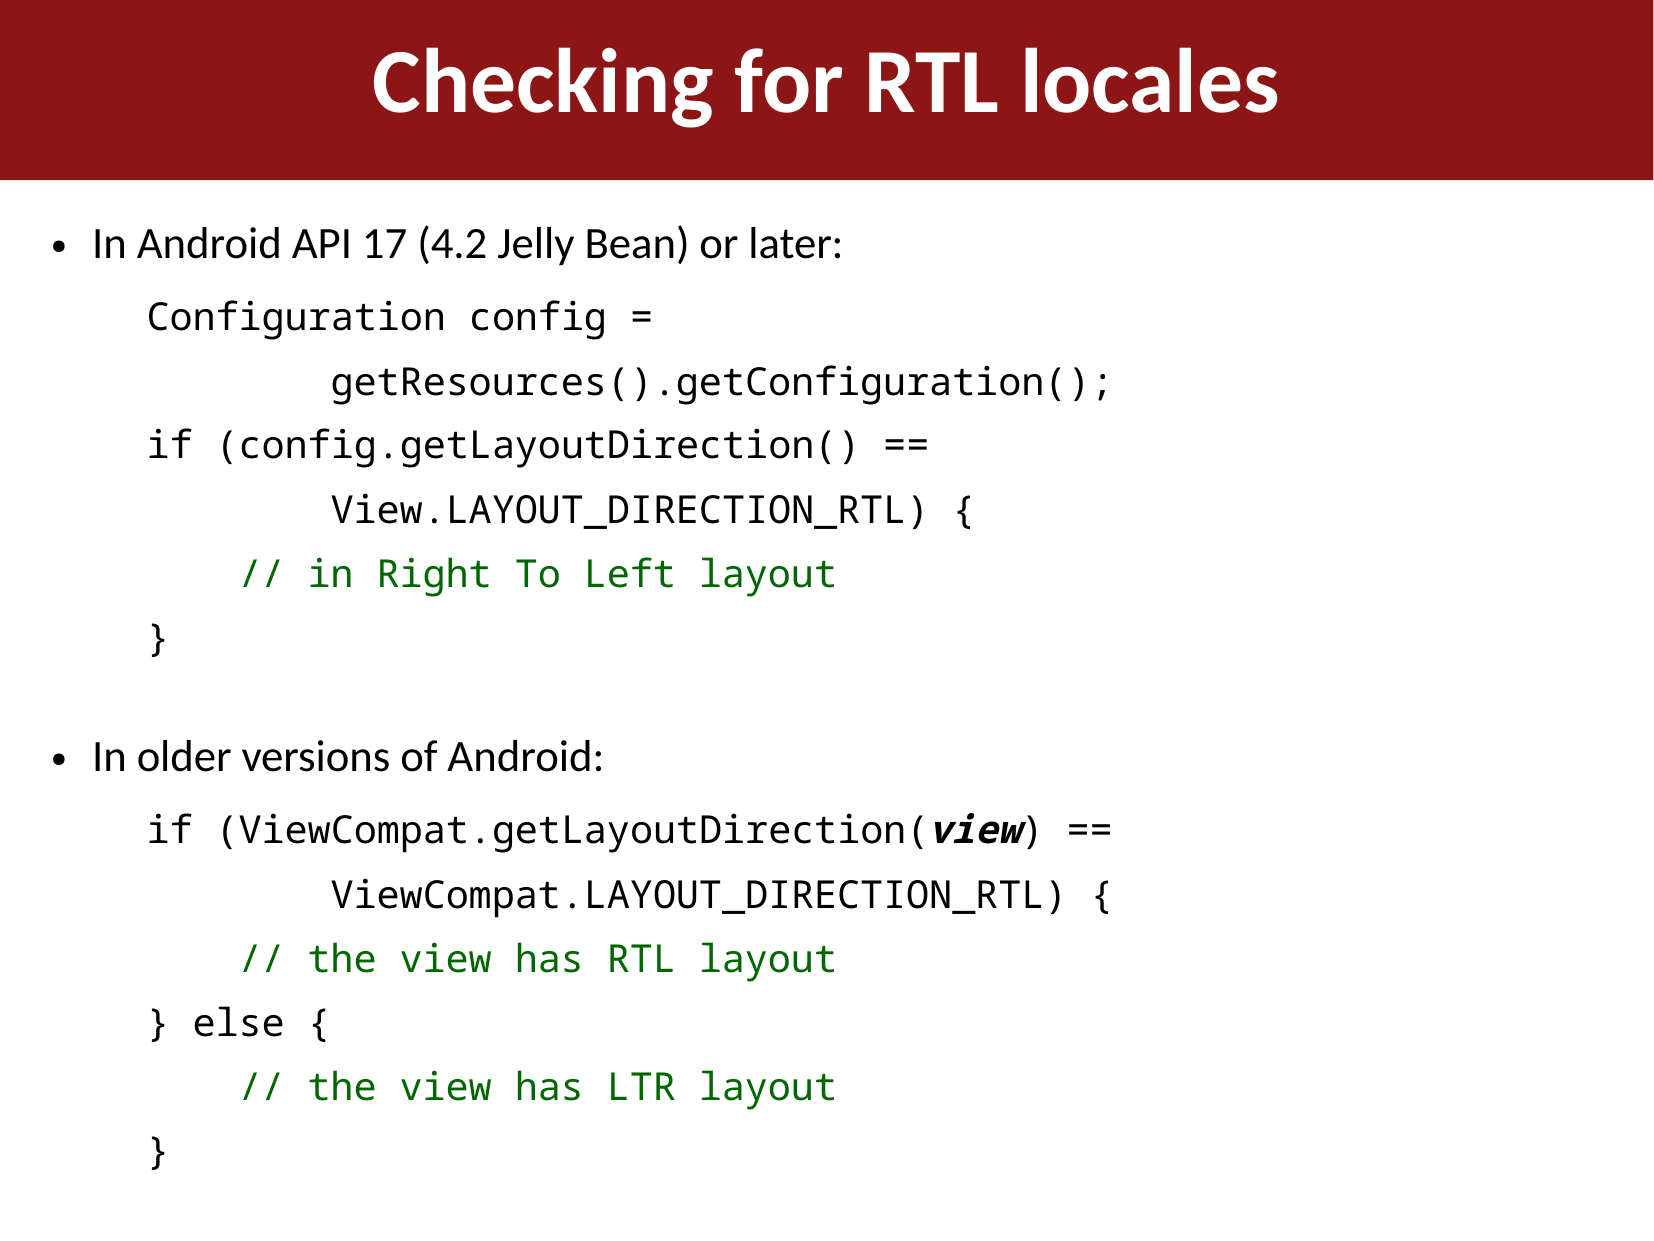

# Checking for RTL locales
In Android API 17 (4.2 Jelly Bean) or later:
Configuration config =
 getResources().getConfiguration();
if (config.getLayoutDirection() ==
 View.LAYOUT_DIRECTION_RTL) {
 // in Right To Left layout
}
In older versions of Android:
if (ViewCompat.getLayoutDirection(view) ==
 ViewCompat.LAYOUT_DIRECTION_RTL) {
 // the view has RTL layout
} else {
 // the view has LTR layout
}